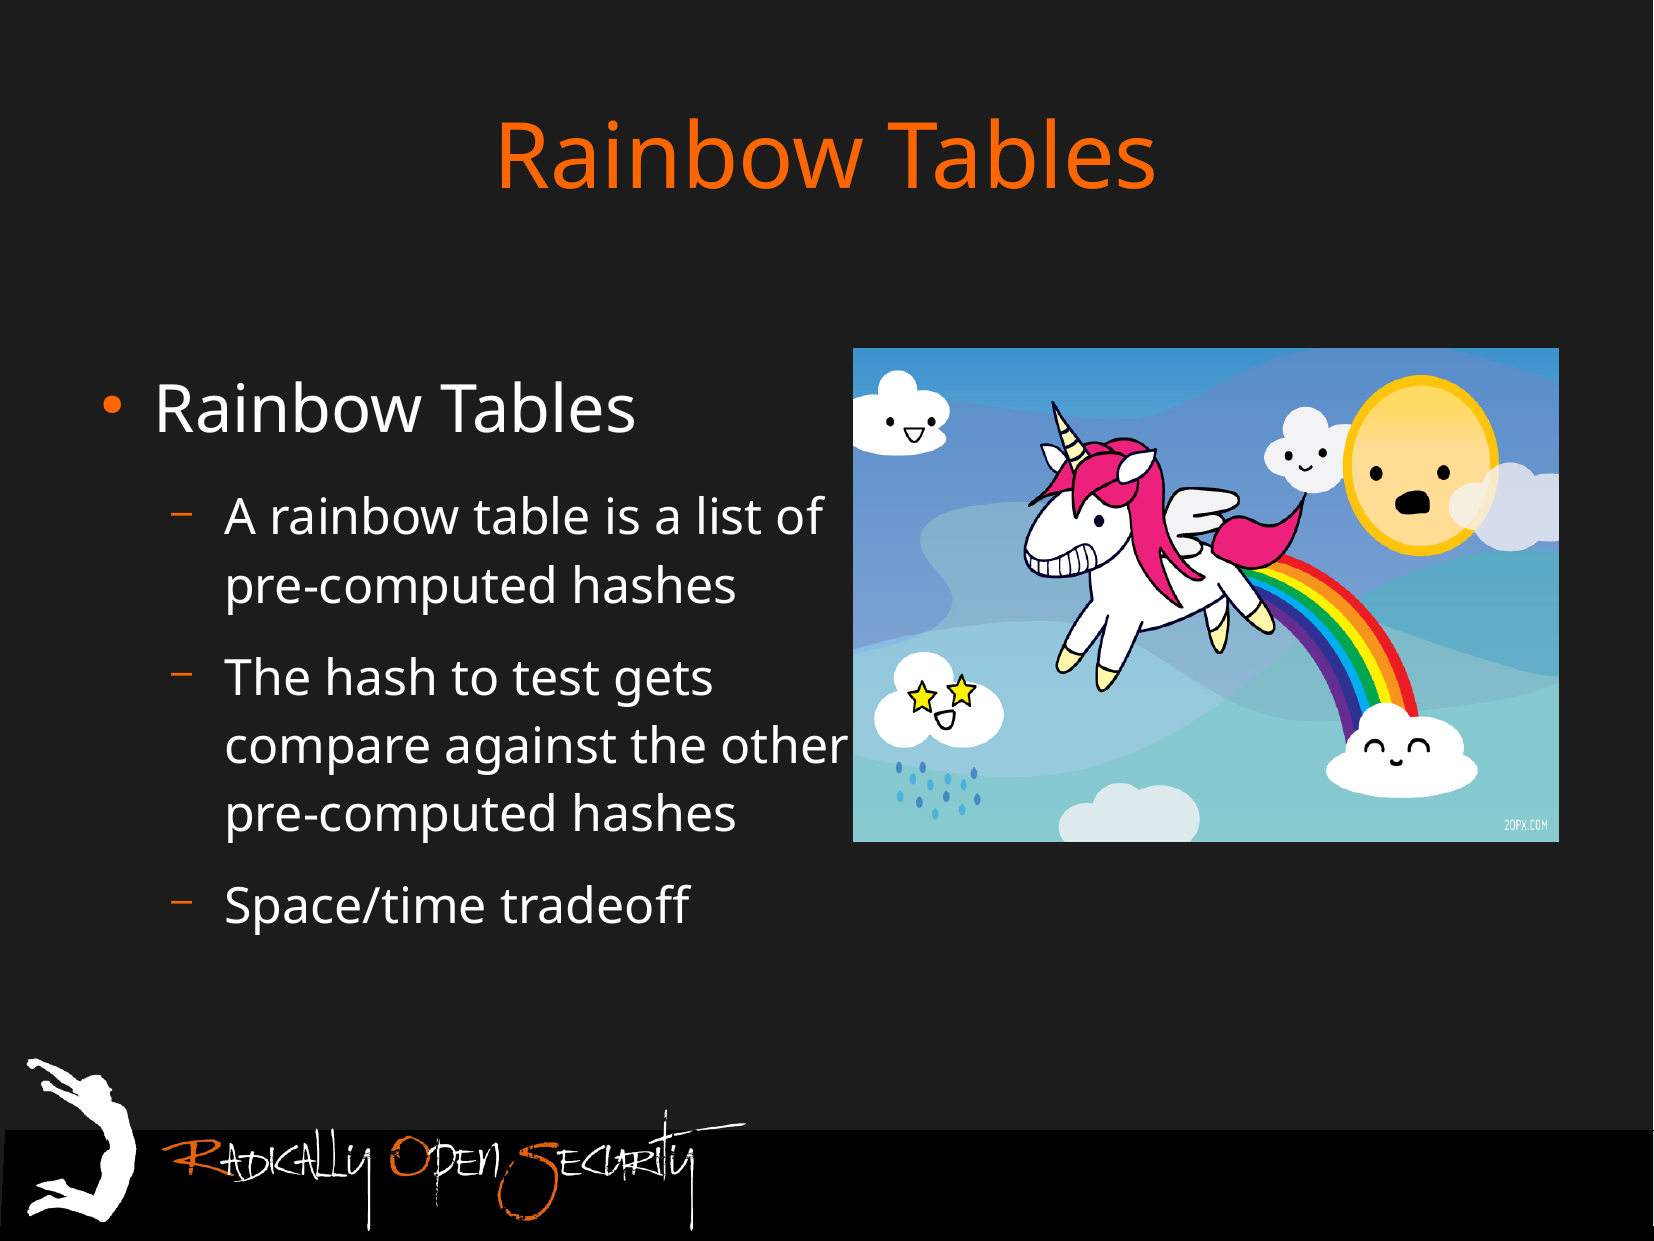

# Rainbow Tables
Rainbow Tables
A rainbow table is a list of pre-computed hashes
The hash to test gets compare against the other pre-computed hashes
Space/time tradeoff